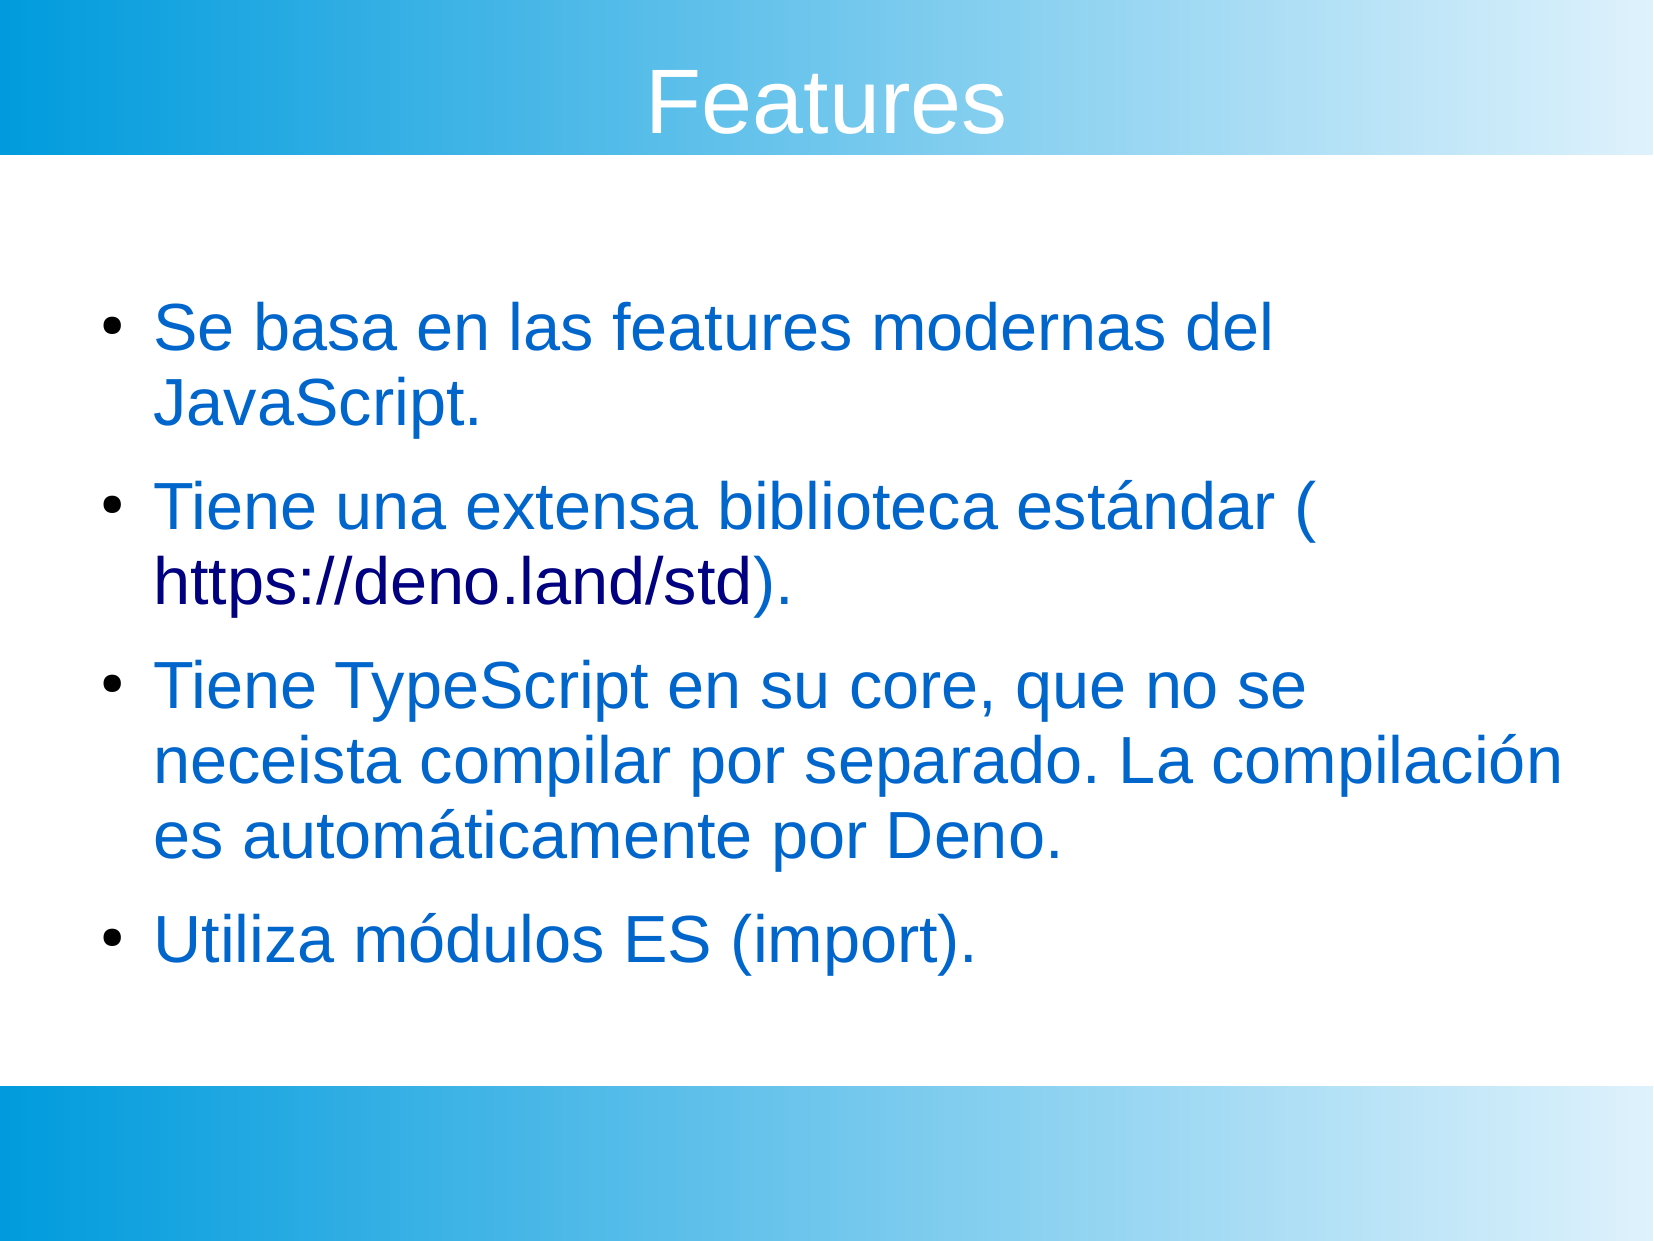

# Features
Se basa en las features modernas del JavaScript.
Tiene una extensa biblioteca estándar (https://deno.land/std).
Tiene TypeScript en su core, que no se neceista compilar por separado. La compilación es automáticamente por Deno.
Utiliza módulos ES (import).